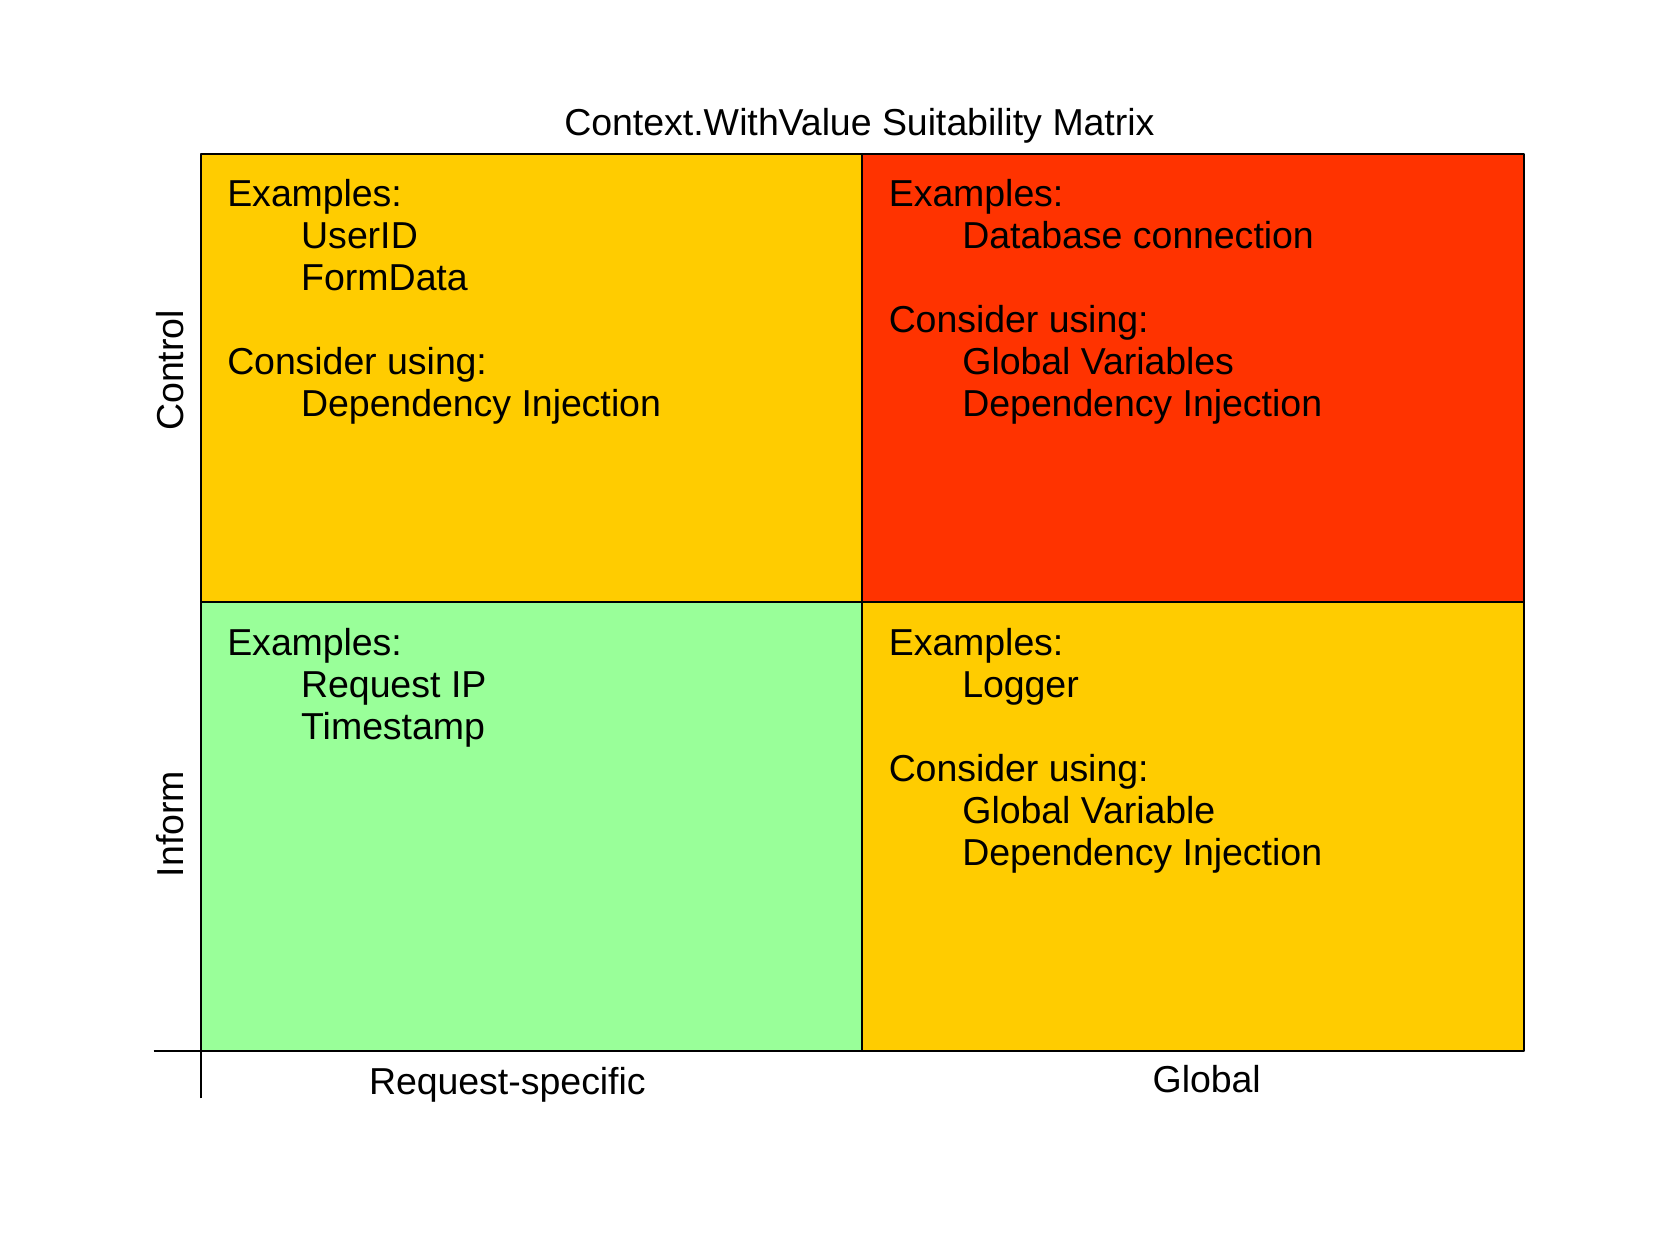

Context.WithValue Suitability Matrix
Examples:
	UserID
	FormData
Consider using:
	Dependency Injection
Examples:
	Database connection
Consider using:
	Global Variables
	Dependency Injection
Control
Examples:
	Request IP
	Timestamp
Examples:
	Logger
Consider using:
	Global Variable
	Dependency Injection
Inform
Global
Request-specific